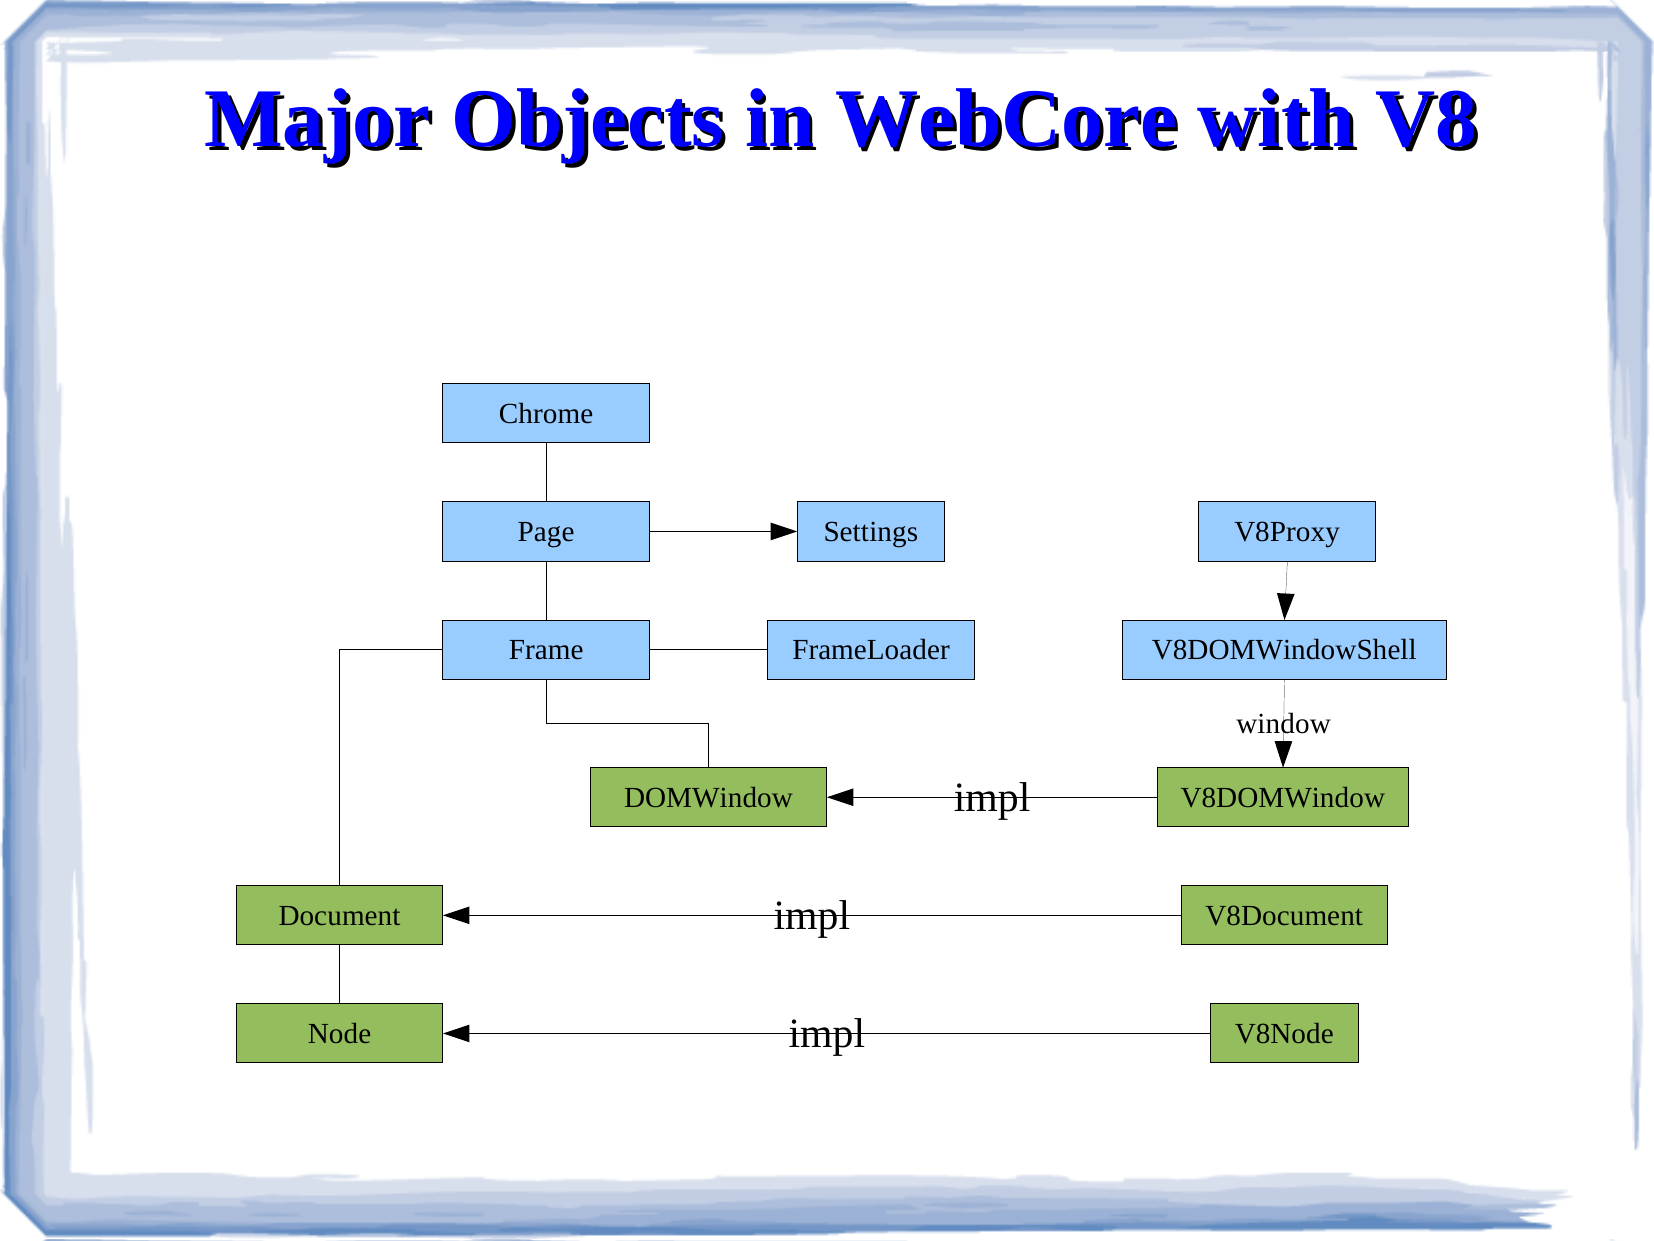

Major Objects in WebCore with V8
Chrome
Page
Settings
V8Proxy
Frame
FrameLoader
V8DOMWindowShell
DOMWindow
V8DOMWindow
Document
V8Document
Node
V8Node